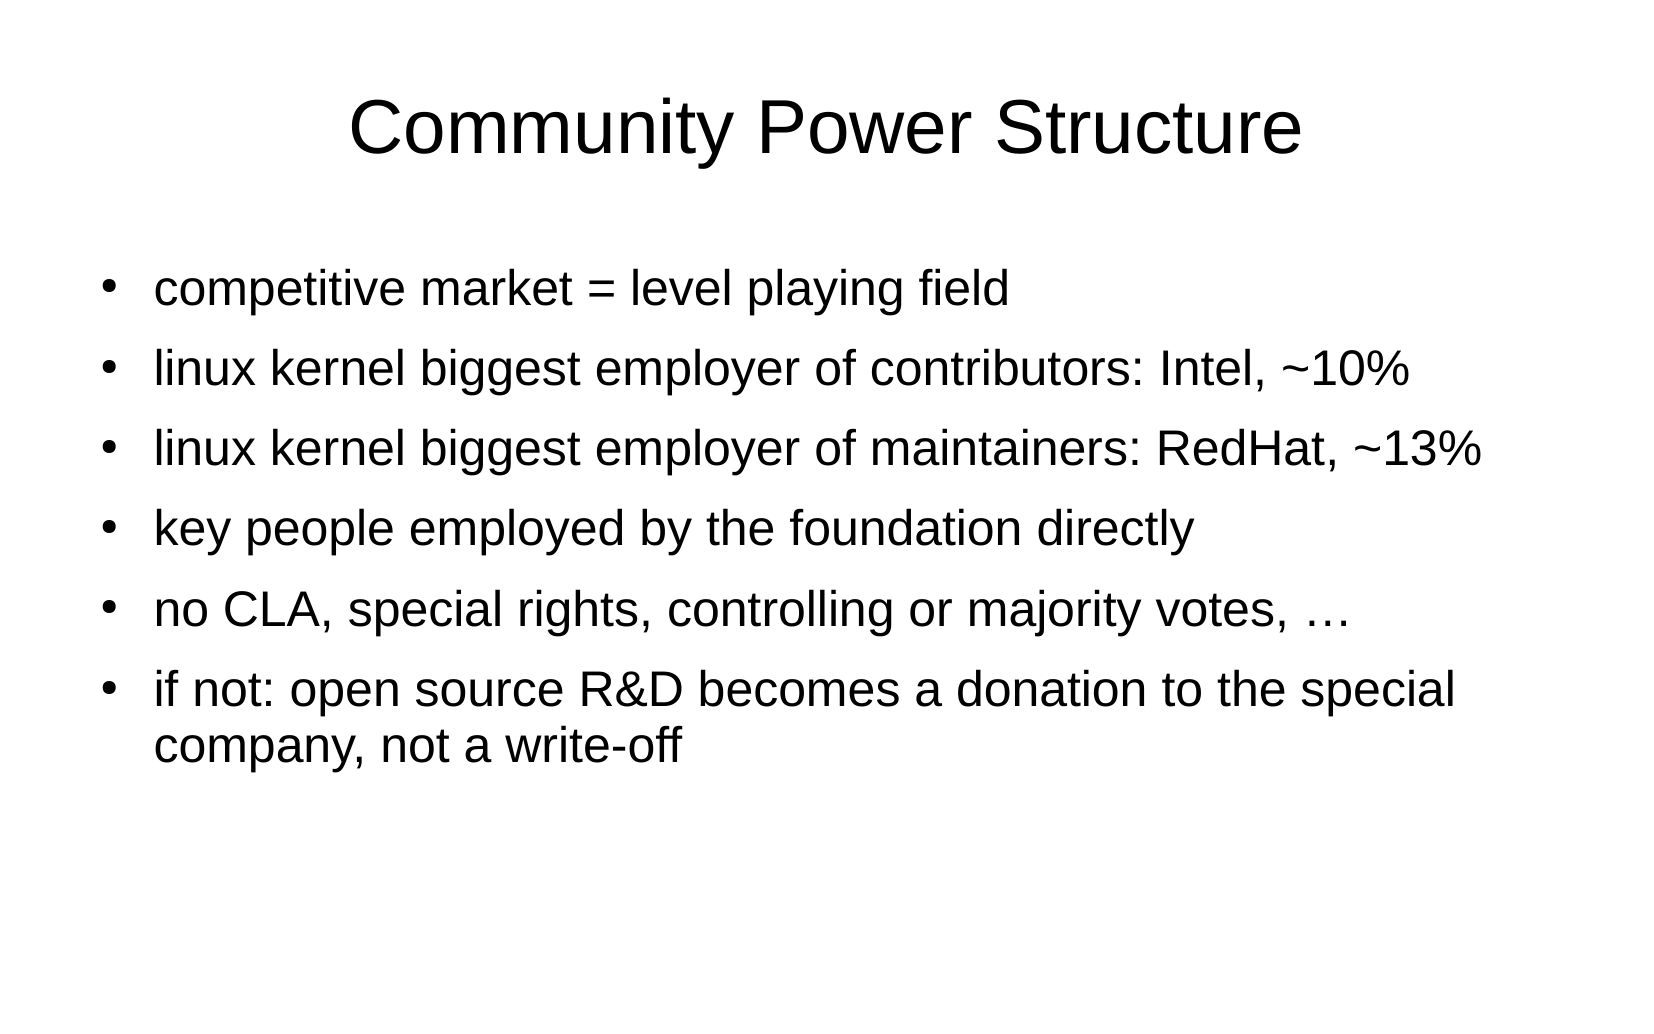

# Community Power Structure
competitive market = level playing field
linux kernel biggest employer of contributors: Intel, ~10%
linux kernel biggest employer of maintainers: RedHat, ~13%
key people employed by the foundation directly
no CLA, special rights, controlling or majority votes, …
if not: open source R&D becomes a donation to the special company, not a write-off